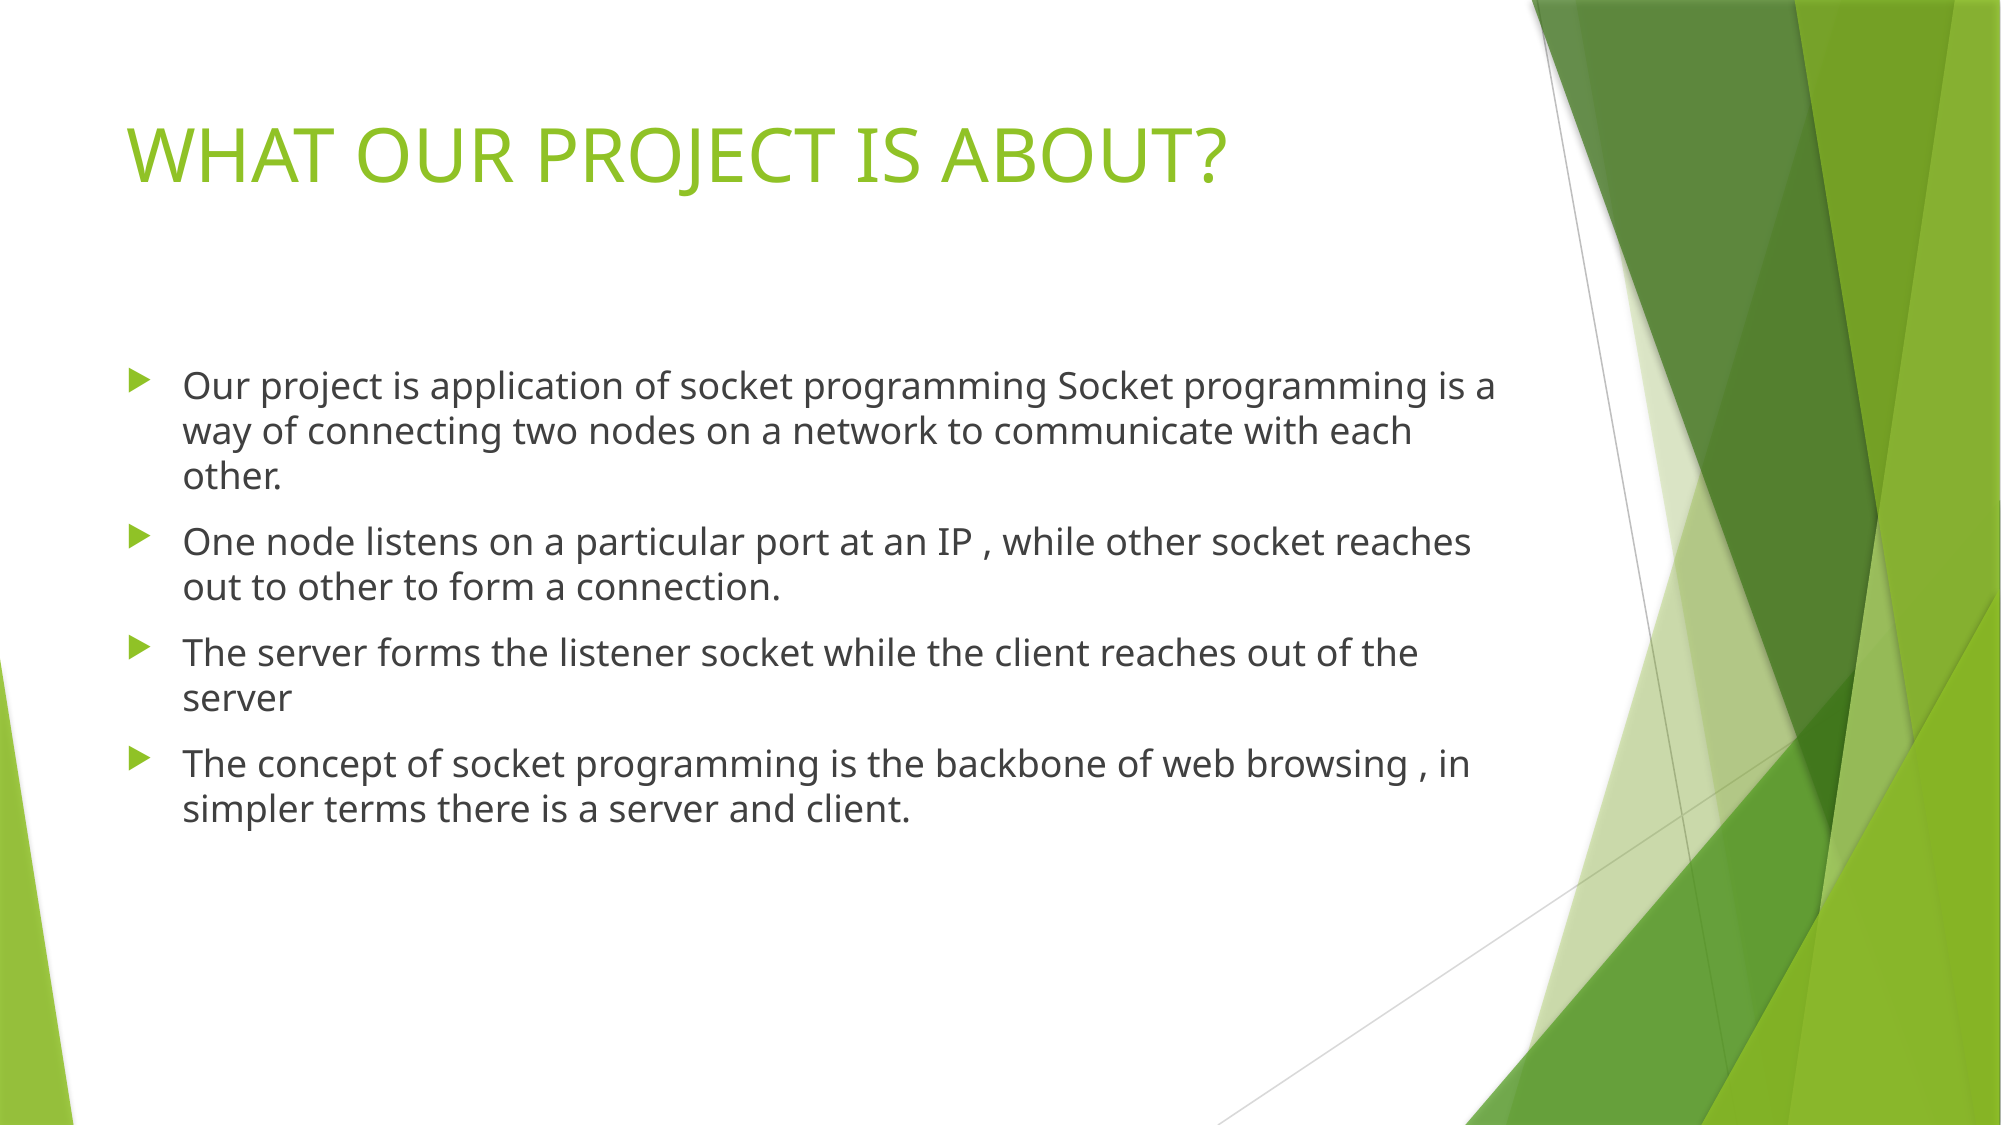

# WHAT OUR PROJECT IS ABOUT?
Our project is application of socket programming Socket programming is a way of connecting two nodes on a network to communicate with each other.
One node listens on a particular port at an IP , while other socket reaches out to other to form a connection.
The server forms the listener socket while the client reaches out of the server
The concept of socket programming is the backbone of web browsing , in simpler terms there is a server and client.